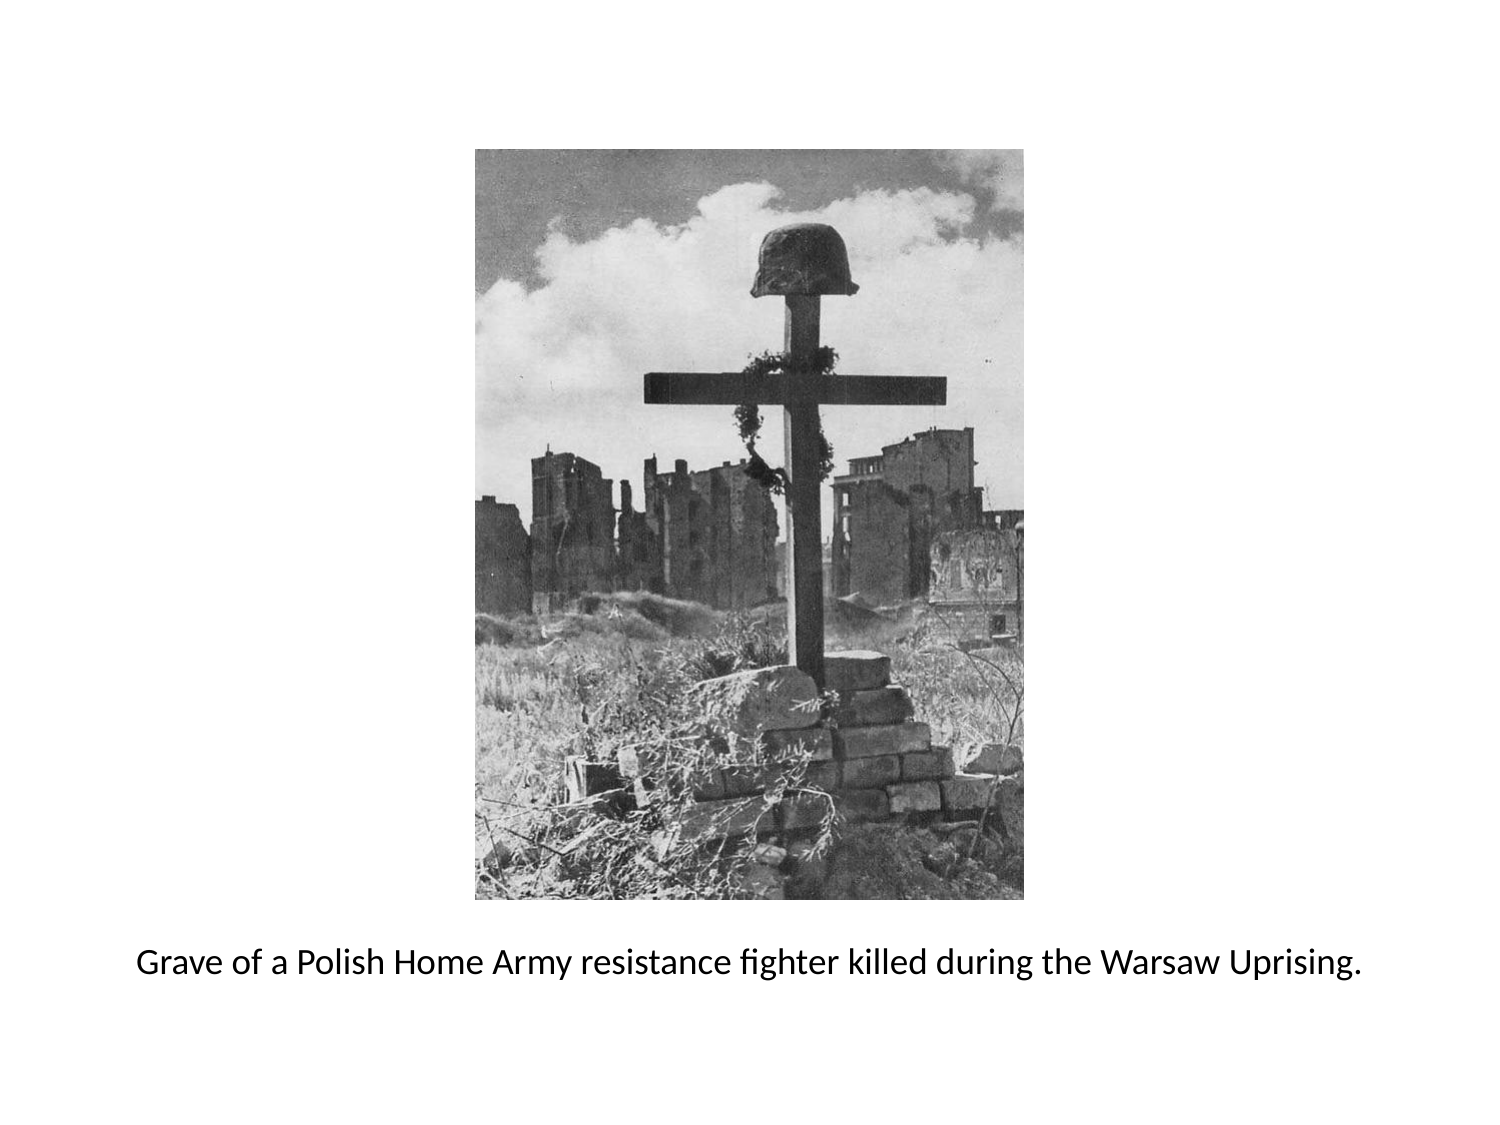

Grave of a Polish Home Army resistance fighter killed during the Warsaw Uprising.